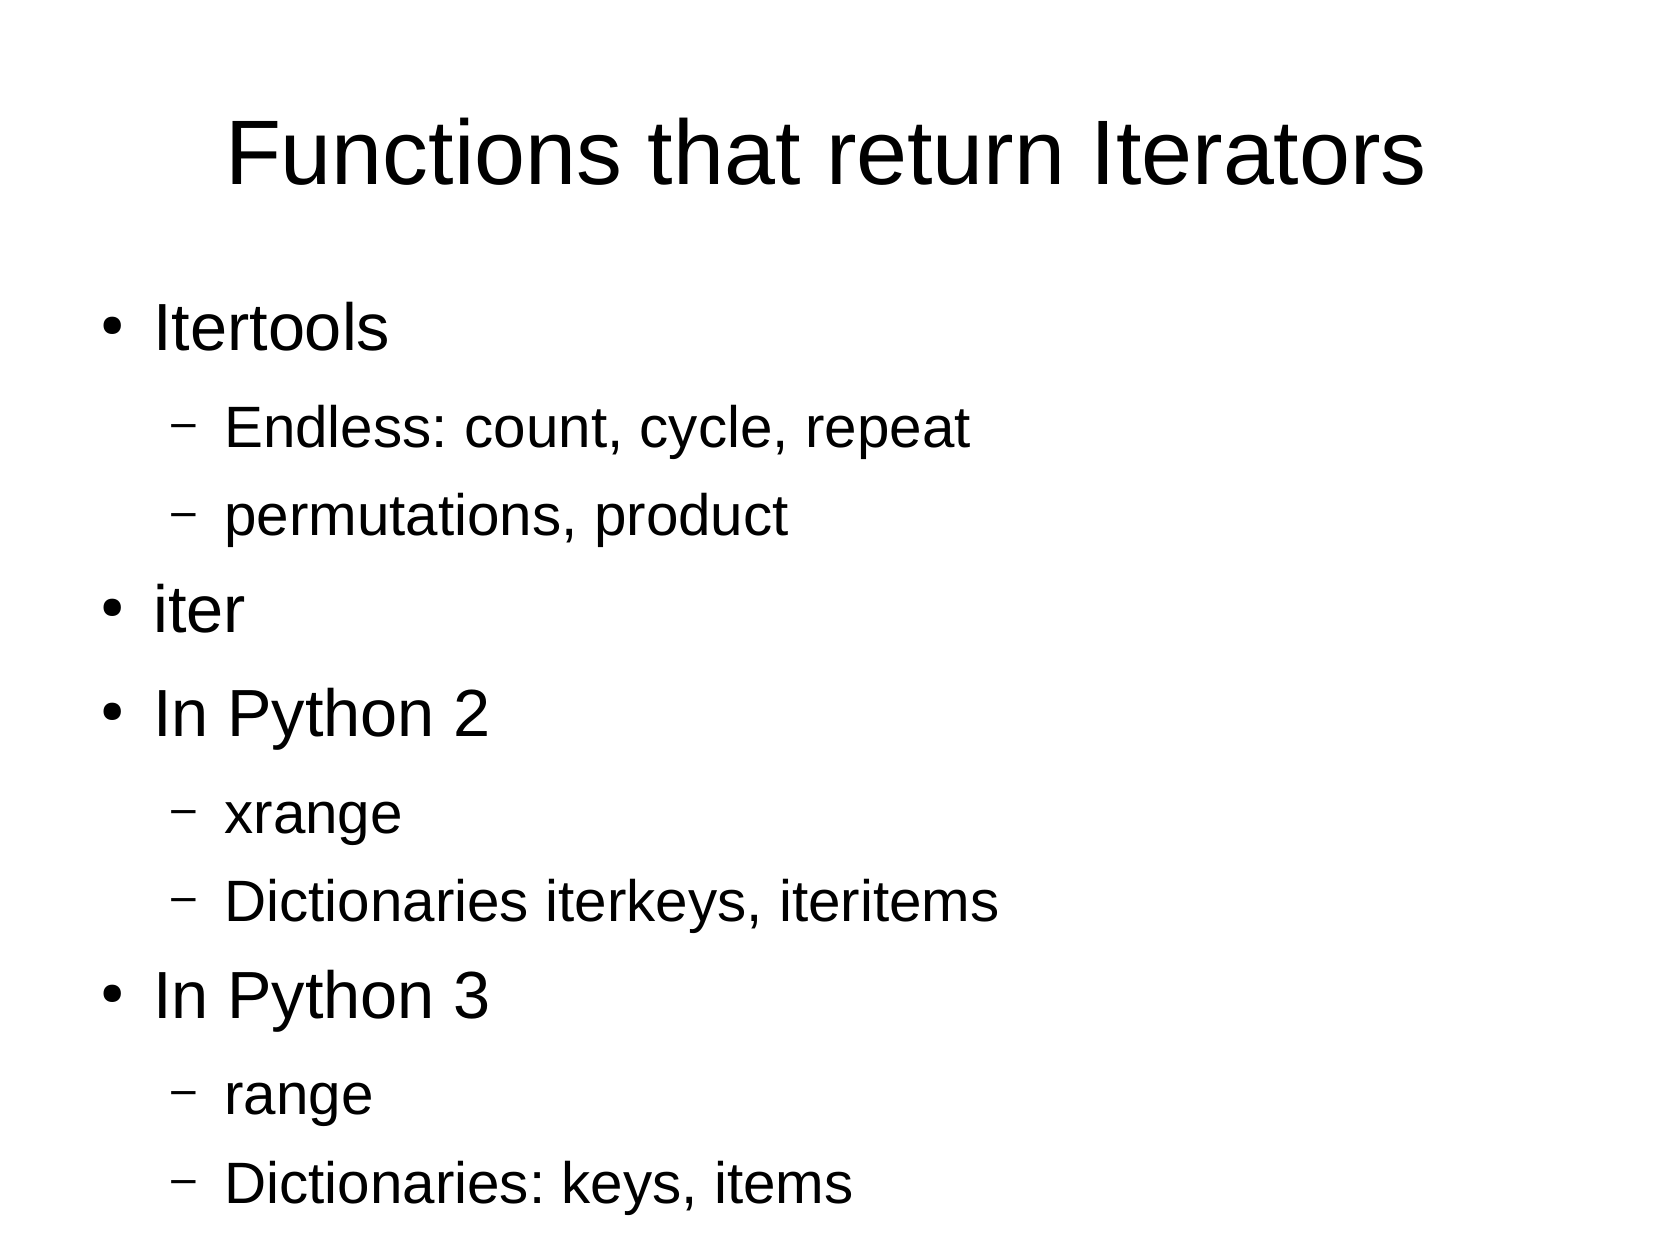

# Functions that return Iterators
Itertools
Endless: count, cycle, repeat
permutations, product
iter
In Python 2
xrange
Dictionaries iterkeys, iteritems
In Python 3
range
Dictionaries: keys, items